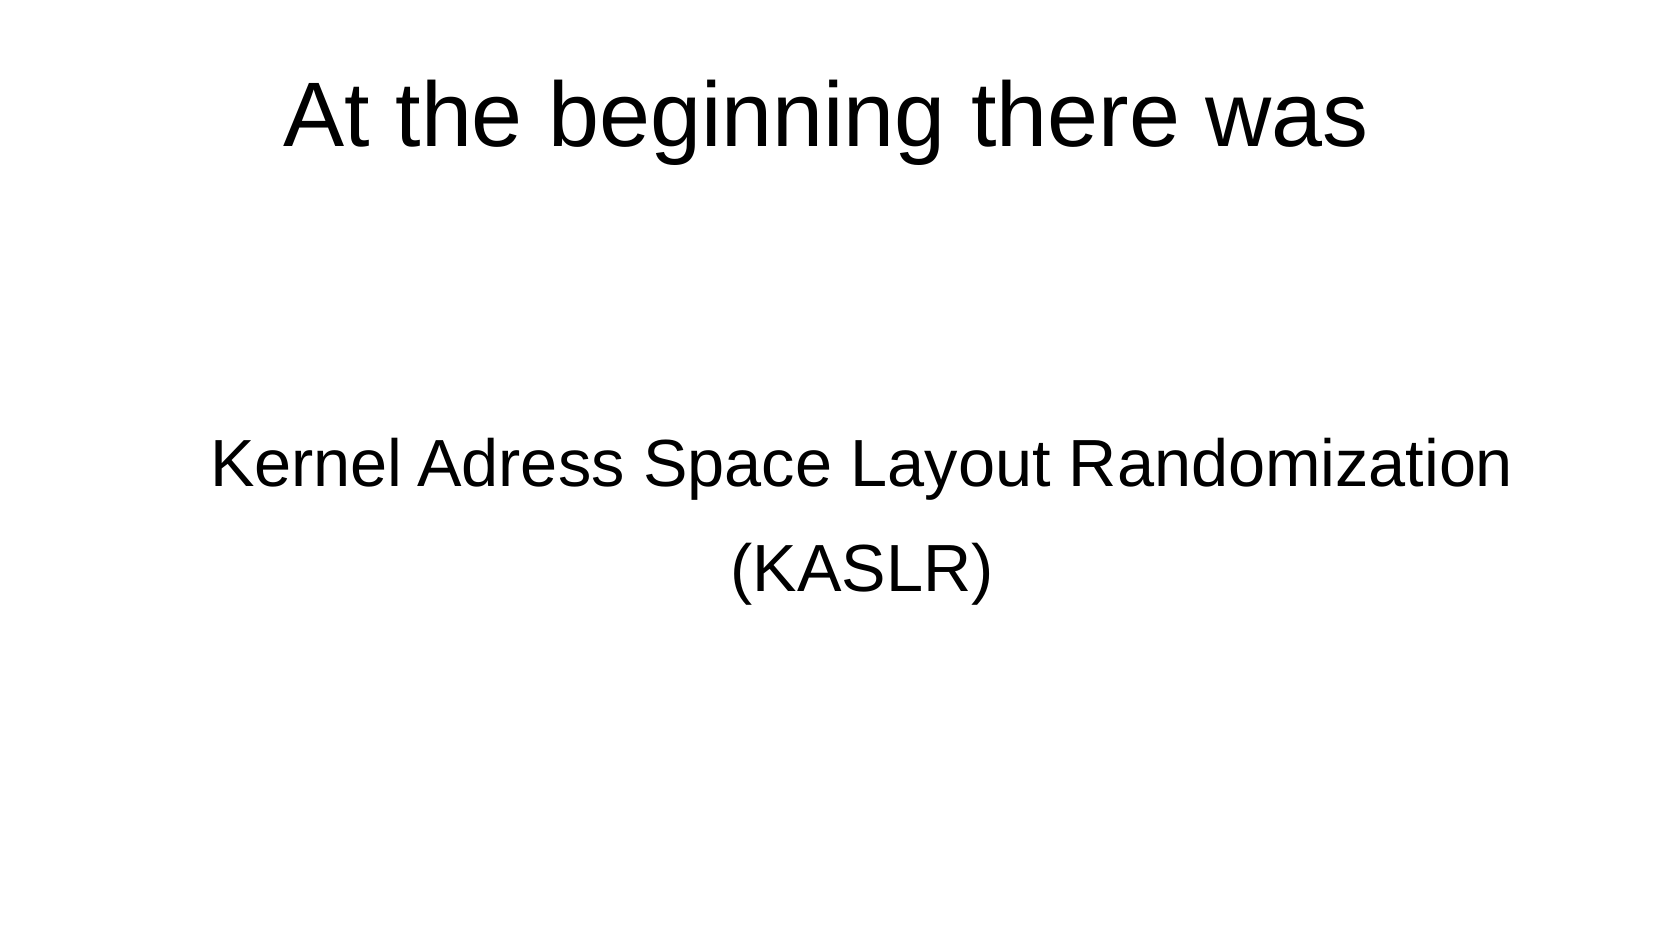

# At the beginning there was
Kernel Adress Space Layout Randomization
(KASLR)